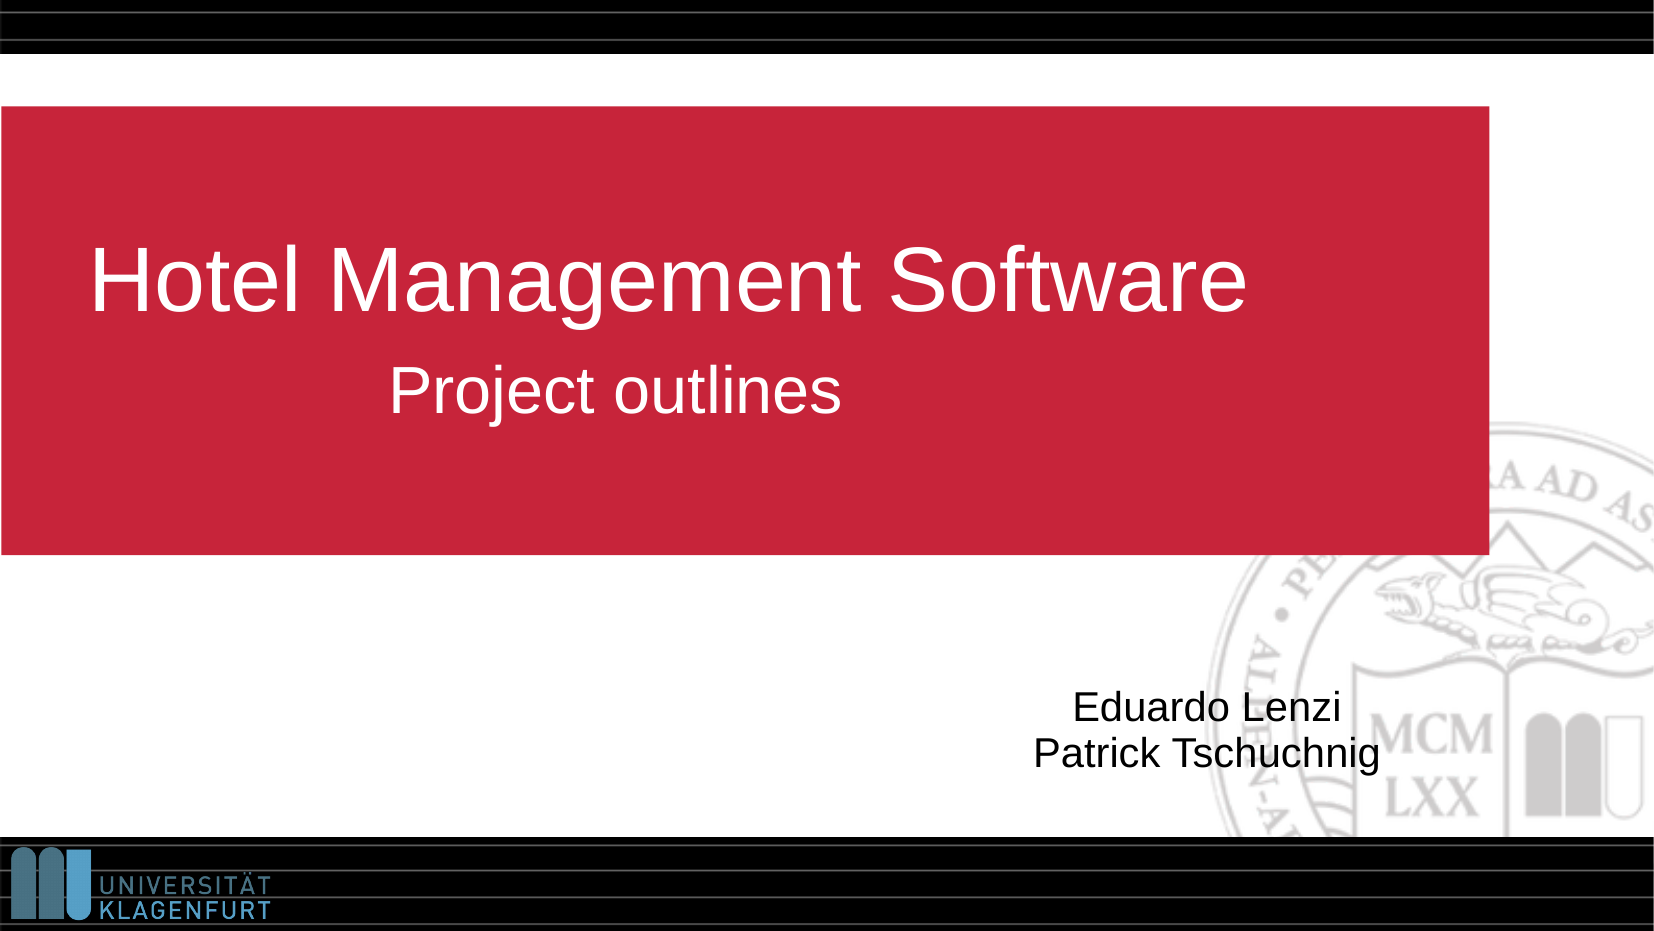

# Hotel Management Software Project outlines
				Eduardo Lenzi
				Patrick Tschuchnig